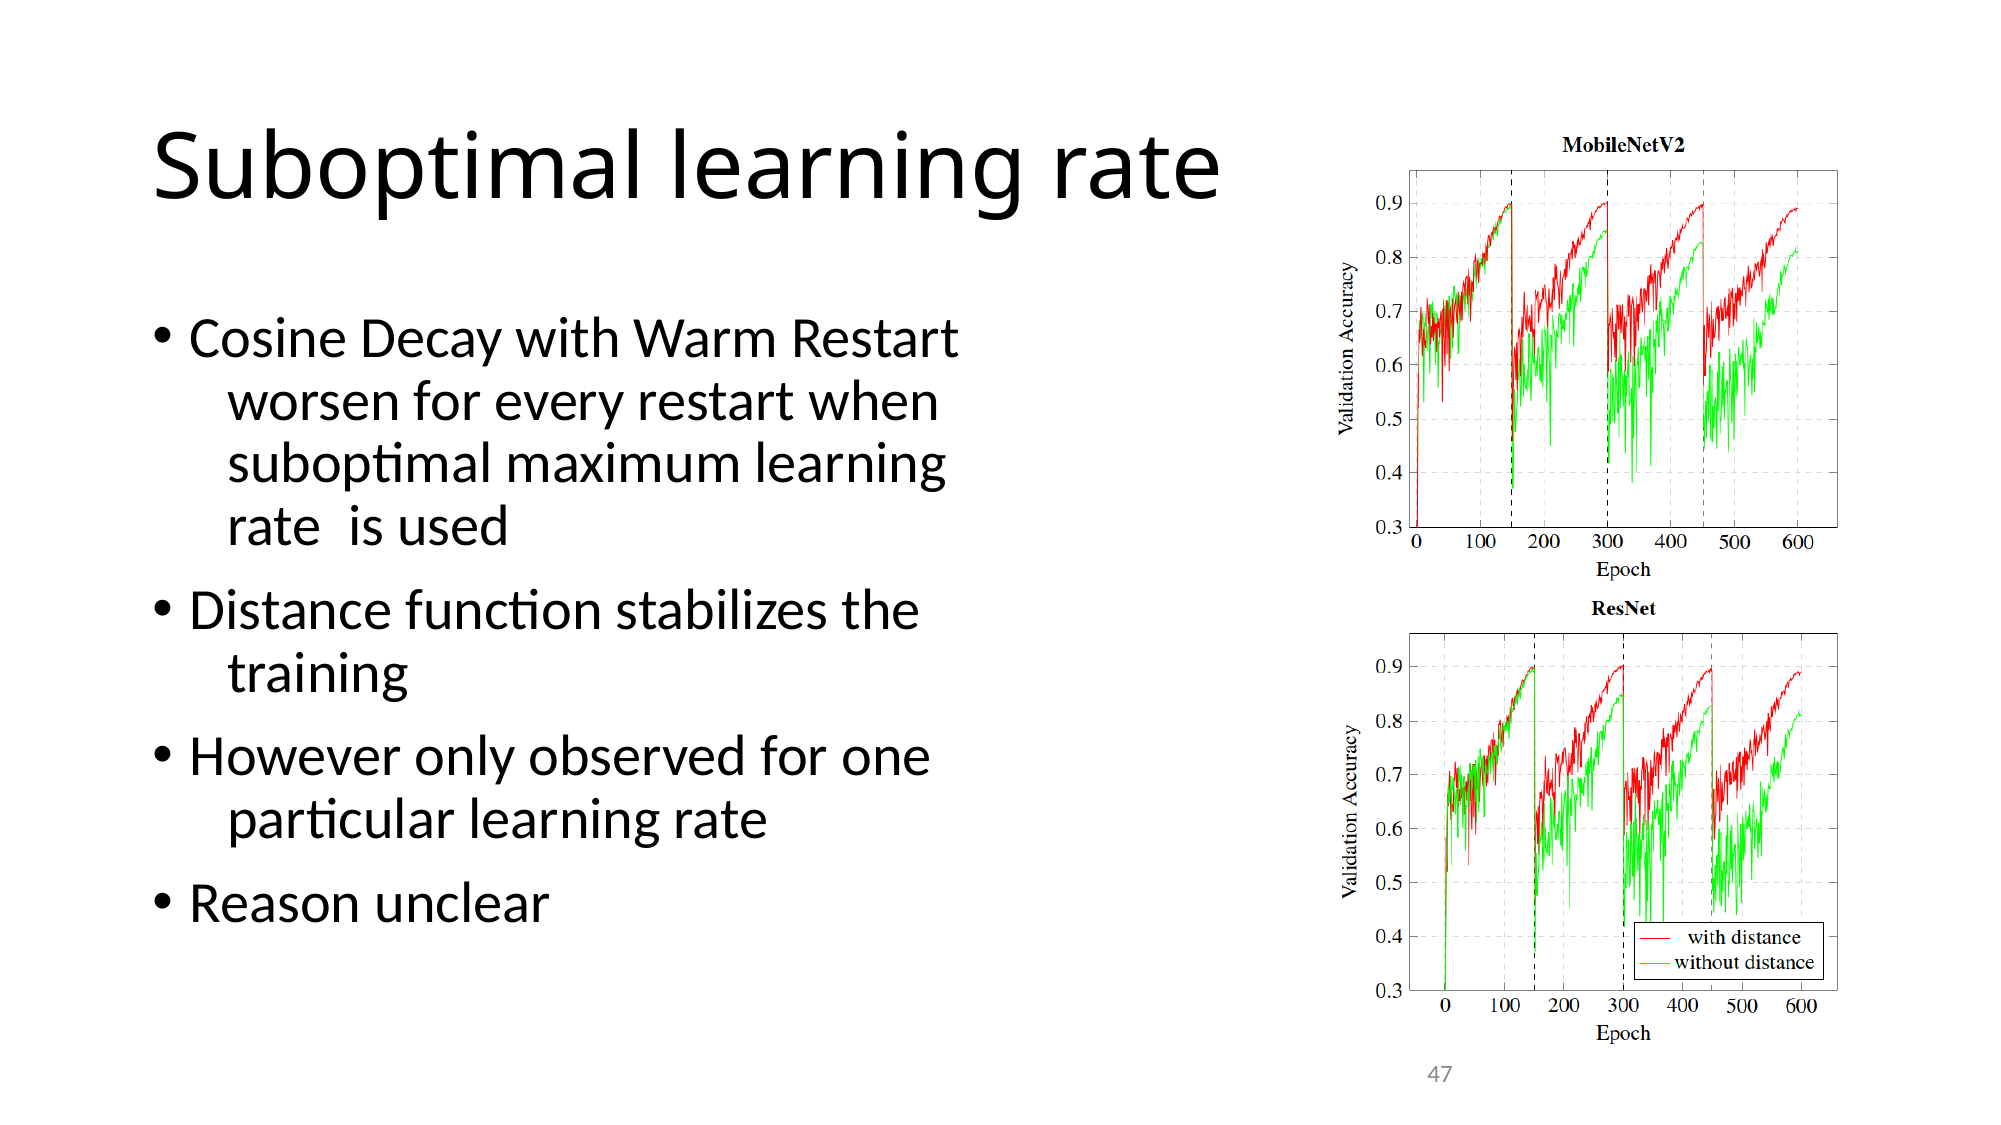

# Suboptimal learning rate
Cosine Decay with Warm Restart worsen for every restart when suboptimal maximum learning rate is used
Distance function stabilizes the training
However only observed for one particular learning rate
Reason unclear